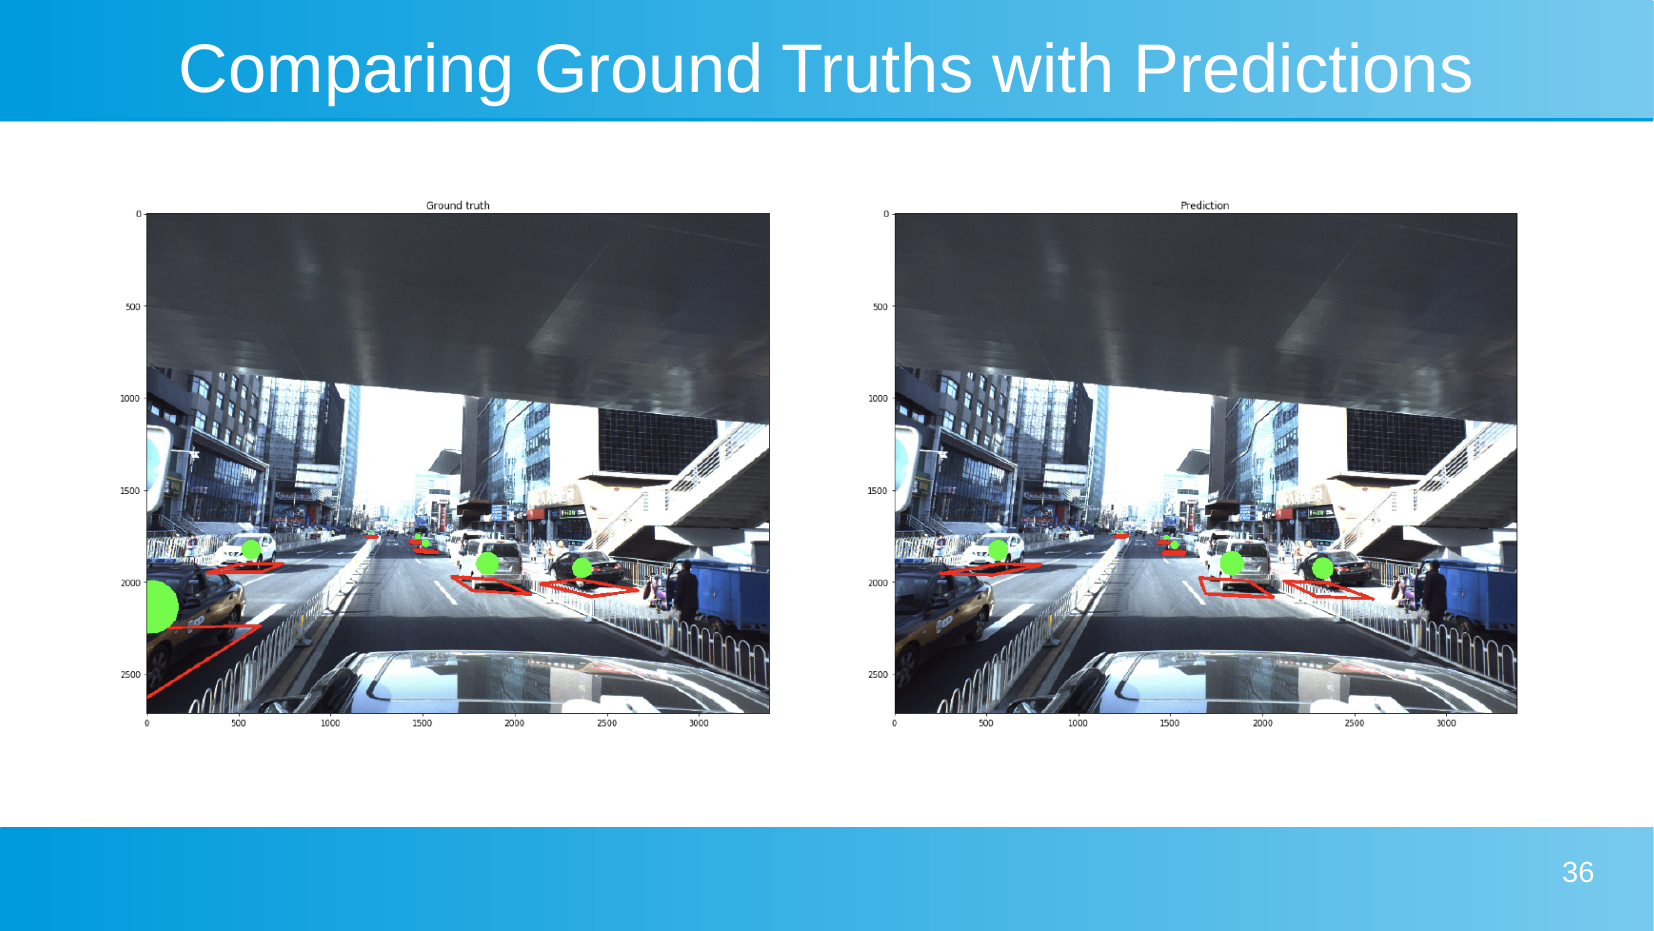

# Comparing Ground Truths with Predictions
36